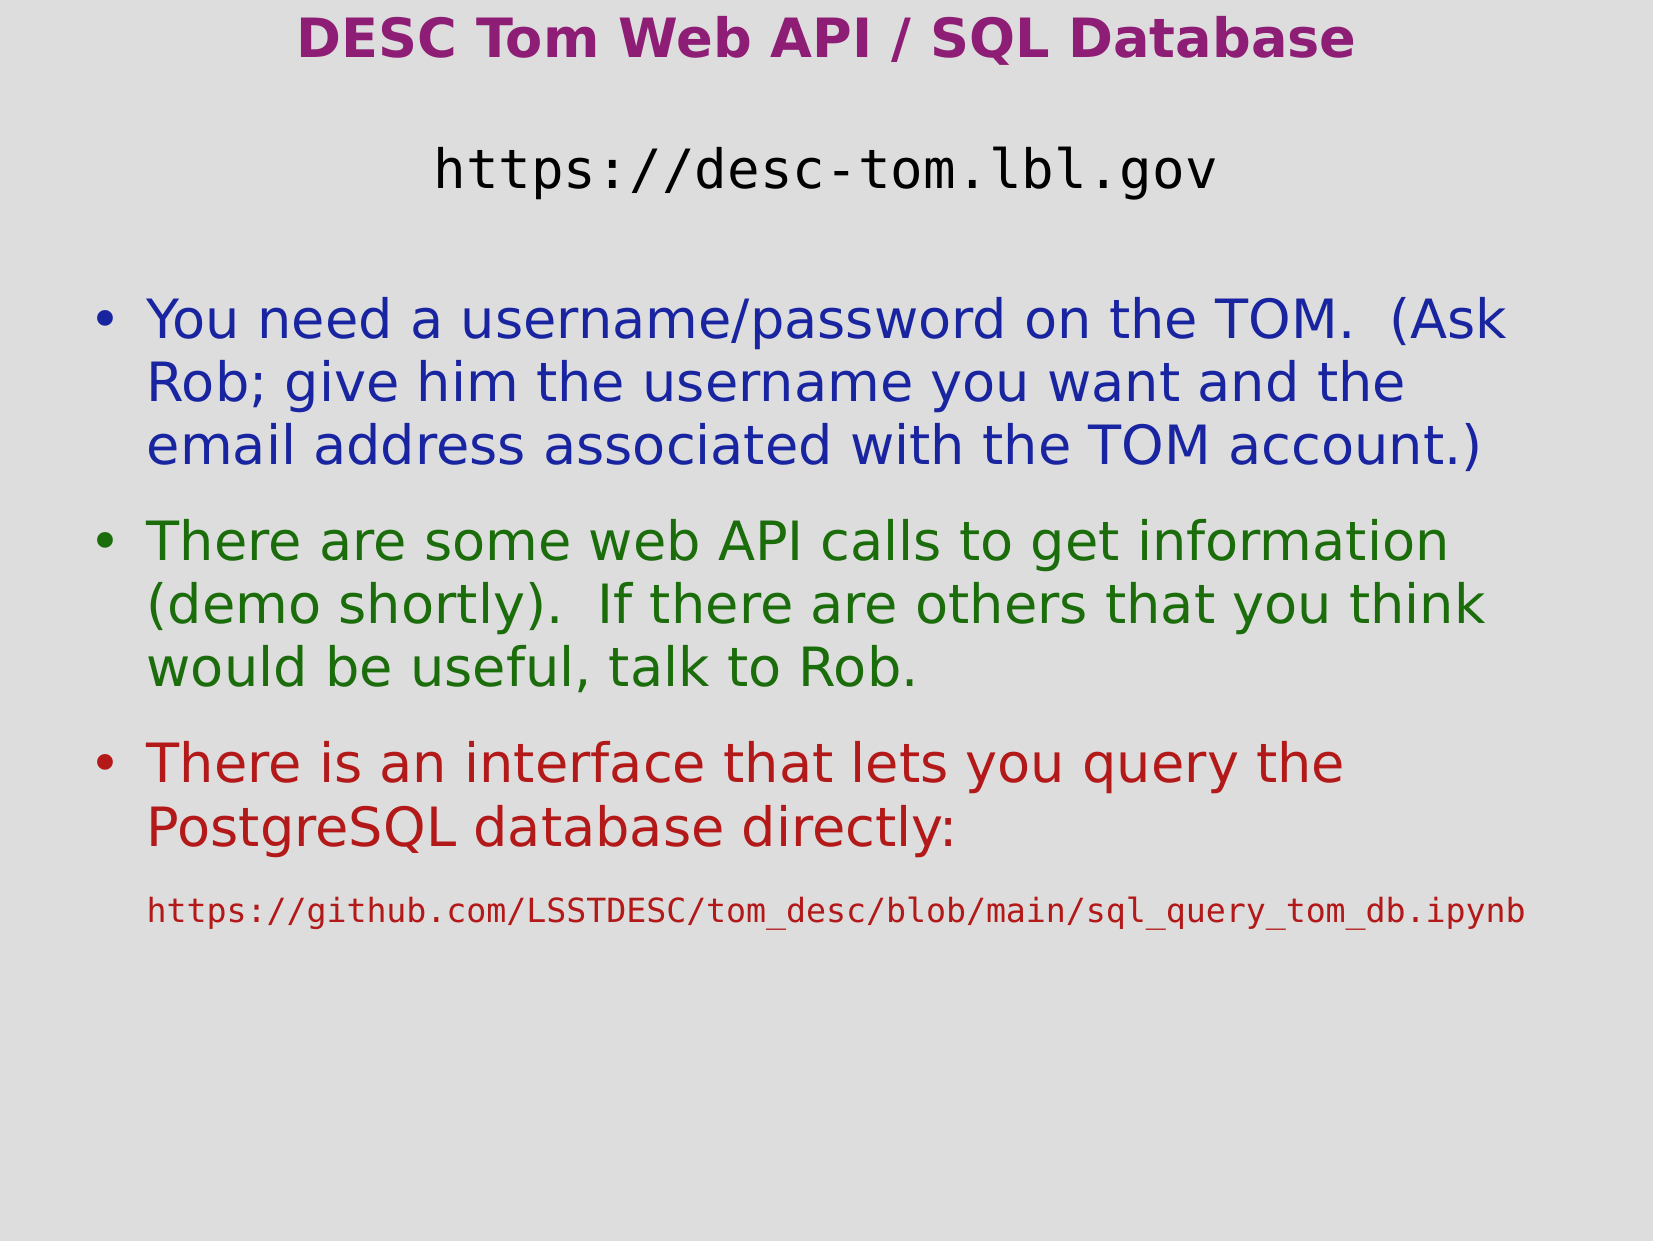

DESC Tom Web API / SQL Database
https://desc-tom.lbl.gov
•	You need a username/password on the TOM. (Ask Rob; give him the username you want and the email address associated with the TOM account.)
•	There are some web API calls to get information (demo shortly). If there are others that you think would be useful, talk to Rob.
•	There is an interface that lets you query the PostgreSQL database directly:
	https://github.com/LSSTDESC/tom_desc/blob/main/sql_query_tom_db.ipynb